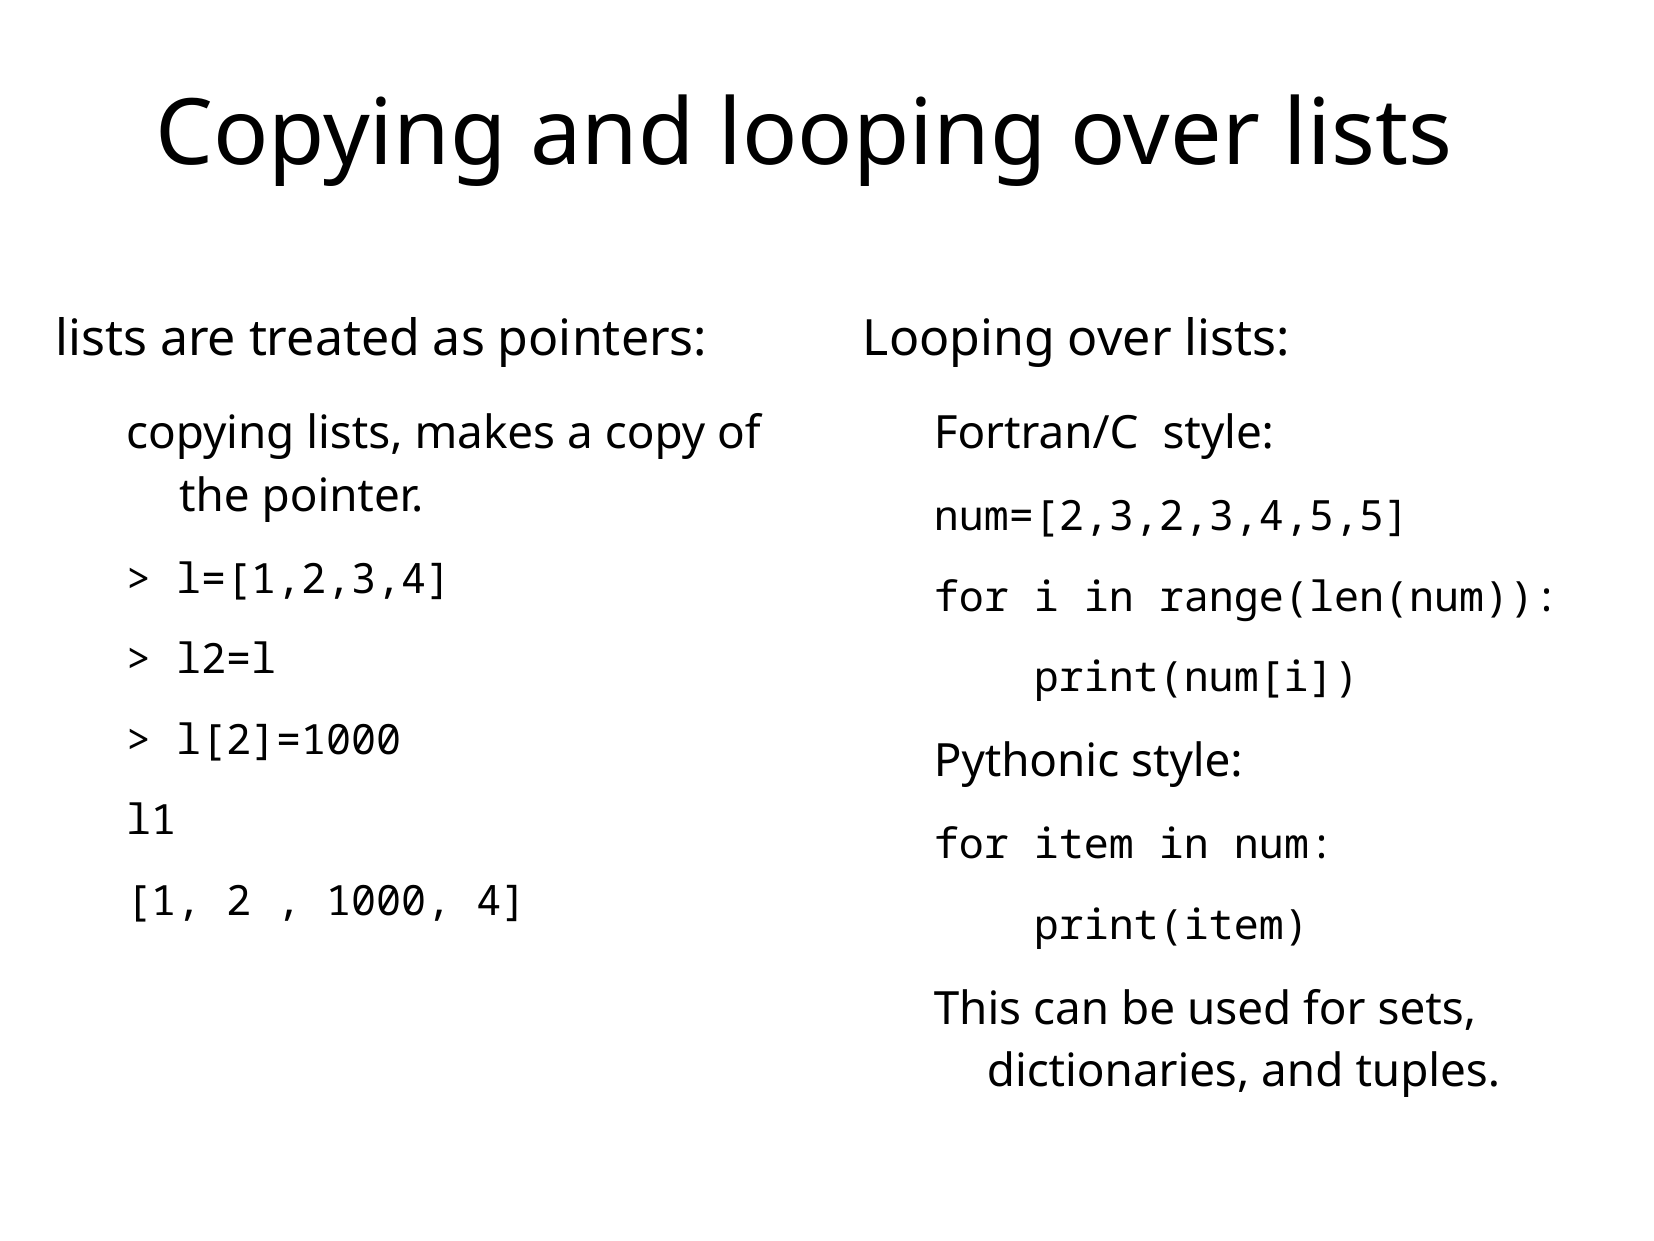

# Copying and looping over lists
lists are treated as pointers:
copying lists, makes a copy of the pointer.
> l=[1,2,3,4]
> l2=l
> l[2]=1000
l1
[1, 2 , 1000, 4]
Looping over lists:
Fortran/C style:
num=[2,3,2,3,4,5,5]
for i in range(len(num)):
 print(num[i])
Pythonic style:
for item in num:
 print(item)
This can be used for sets, dictionaries, and tuples.